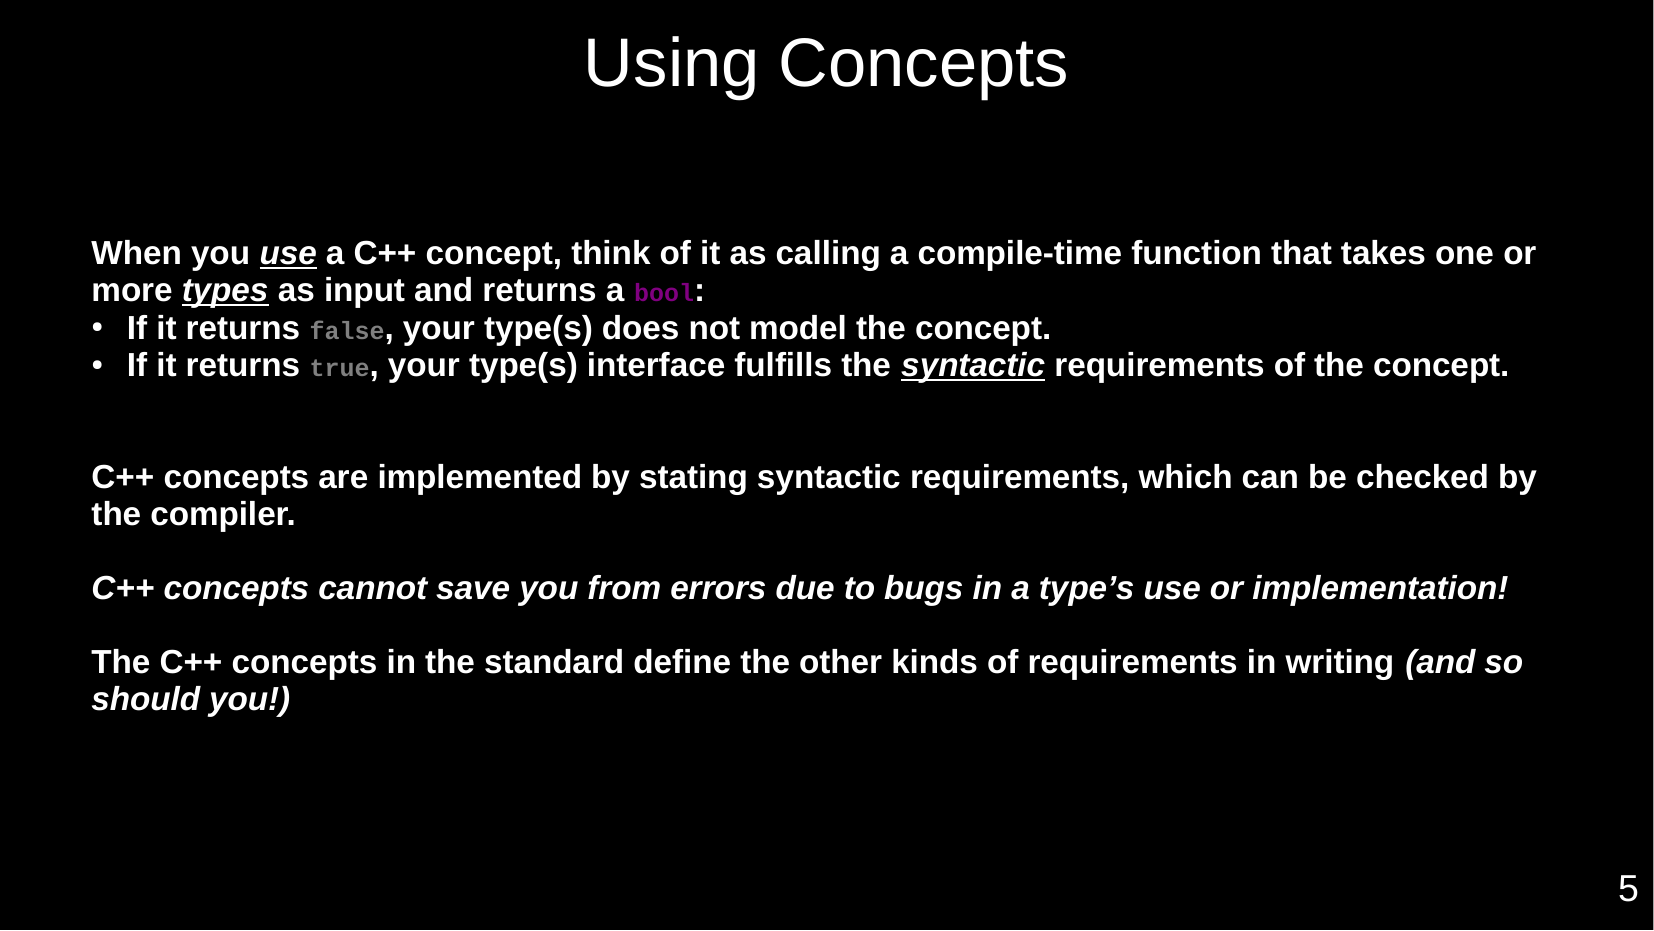

type attribute
# Using Concepts
When you use a C++ concept, think of it as calling a compile-time function that takes one or more types as input and returns a bool:
If it returns false, your type(s) does not model the concept.
If it returns true, your type(s) interface fulfills the syntactic requirements of the concept.
C++ concepts are implemented by stating syntactic requirements, which can be checked by the compiler.
C++ concepts cannot save you from errors due to bugs in a type’s use or implementation!
The C++ concepts in the standard define the other kinds of requirements in writing (and so should you!)